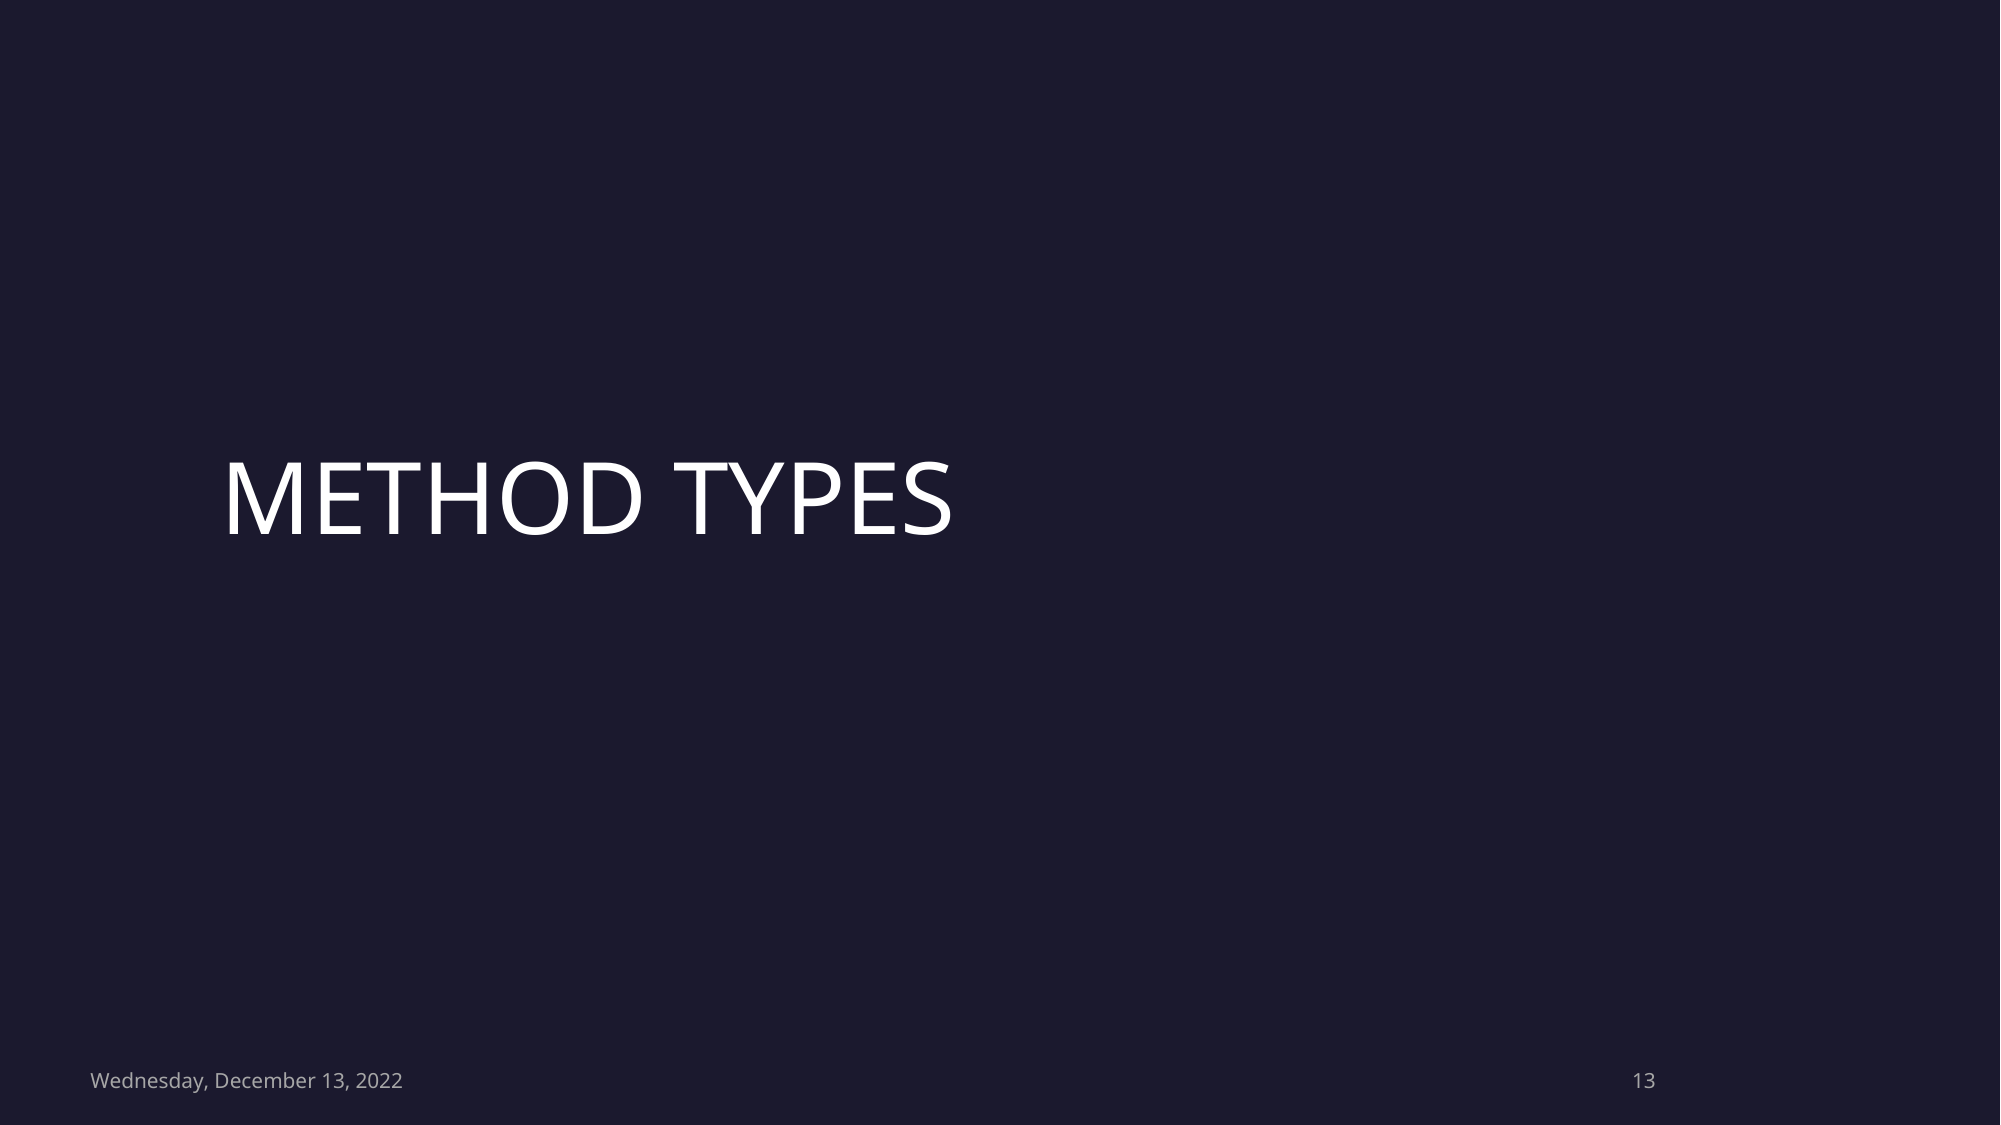

METHOD TYPES
Wednesday, December 13, 2022
11